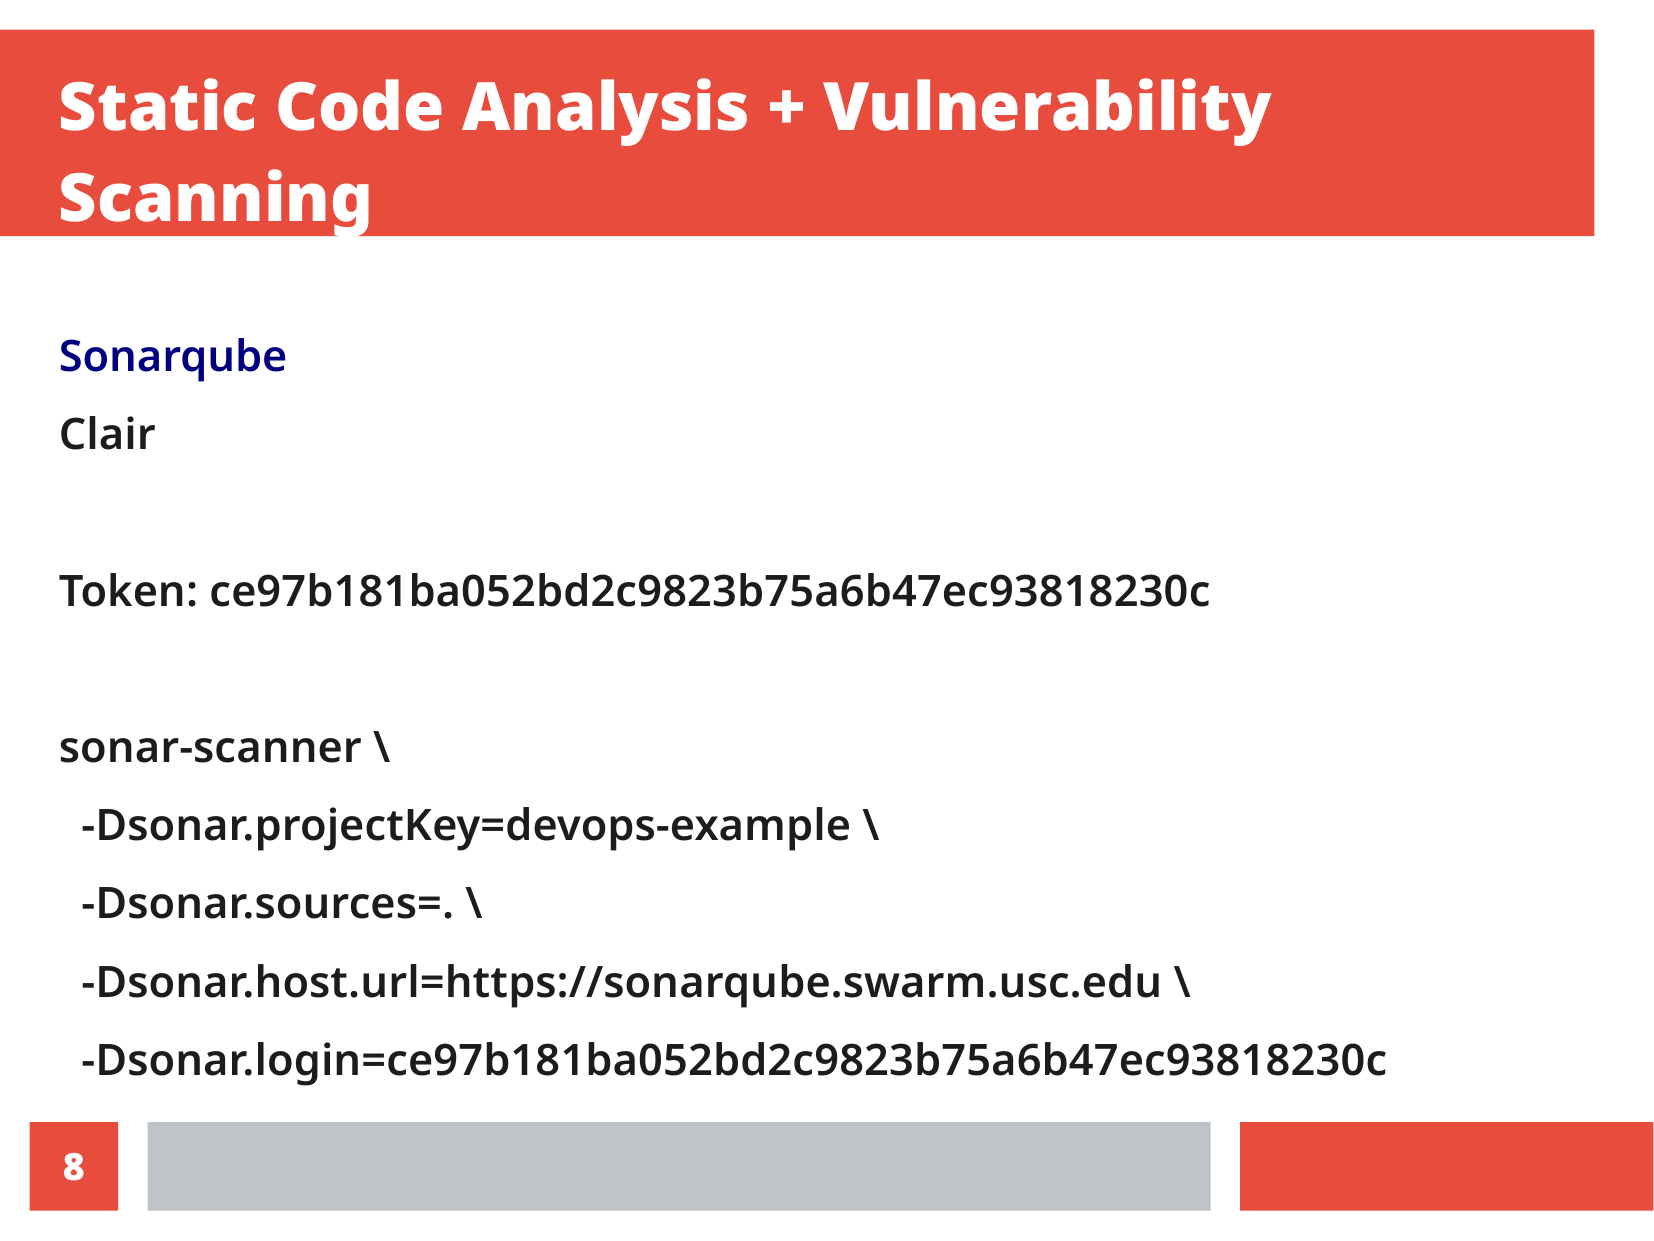

# Static Code Analysis + Vulnerability Scanning
Sonarqube
Clair
Token: ce97b181ba052bd2c9823b75a6b47ec93818230c
sonar-scanner \
 -Dsonar.projectKey=devops-example \
 -Dsonar.sources=. \
 -Dsonar.host.url=https://sonarqube.swarm.usc.edu \
 -Dsonar.login=ce97b181ba052bd2c9823b75a6b47ec93818230c
8